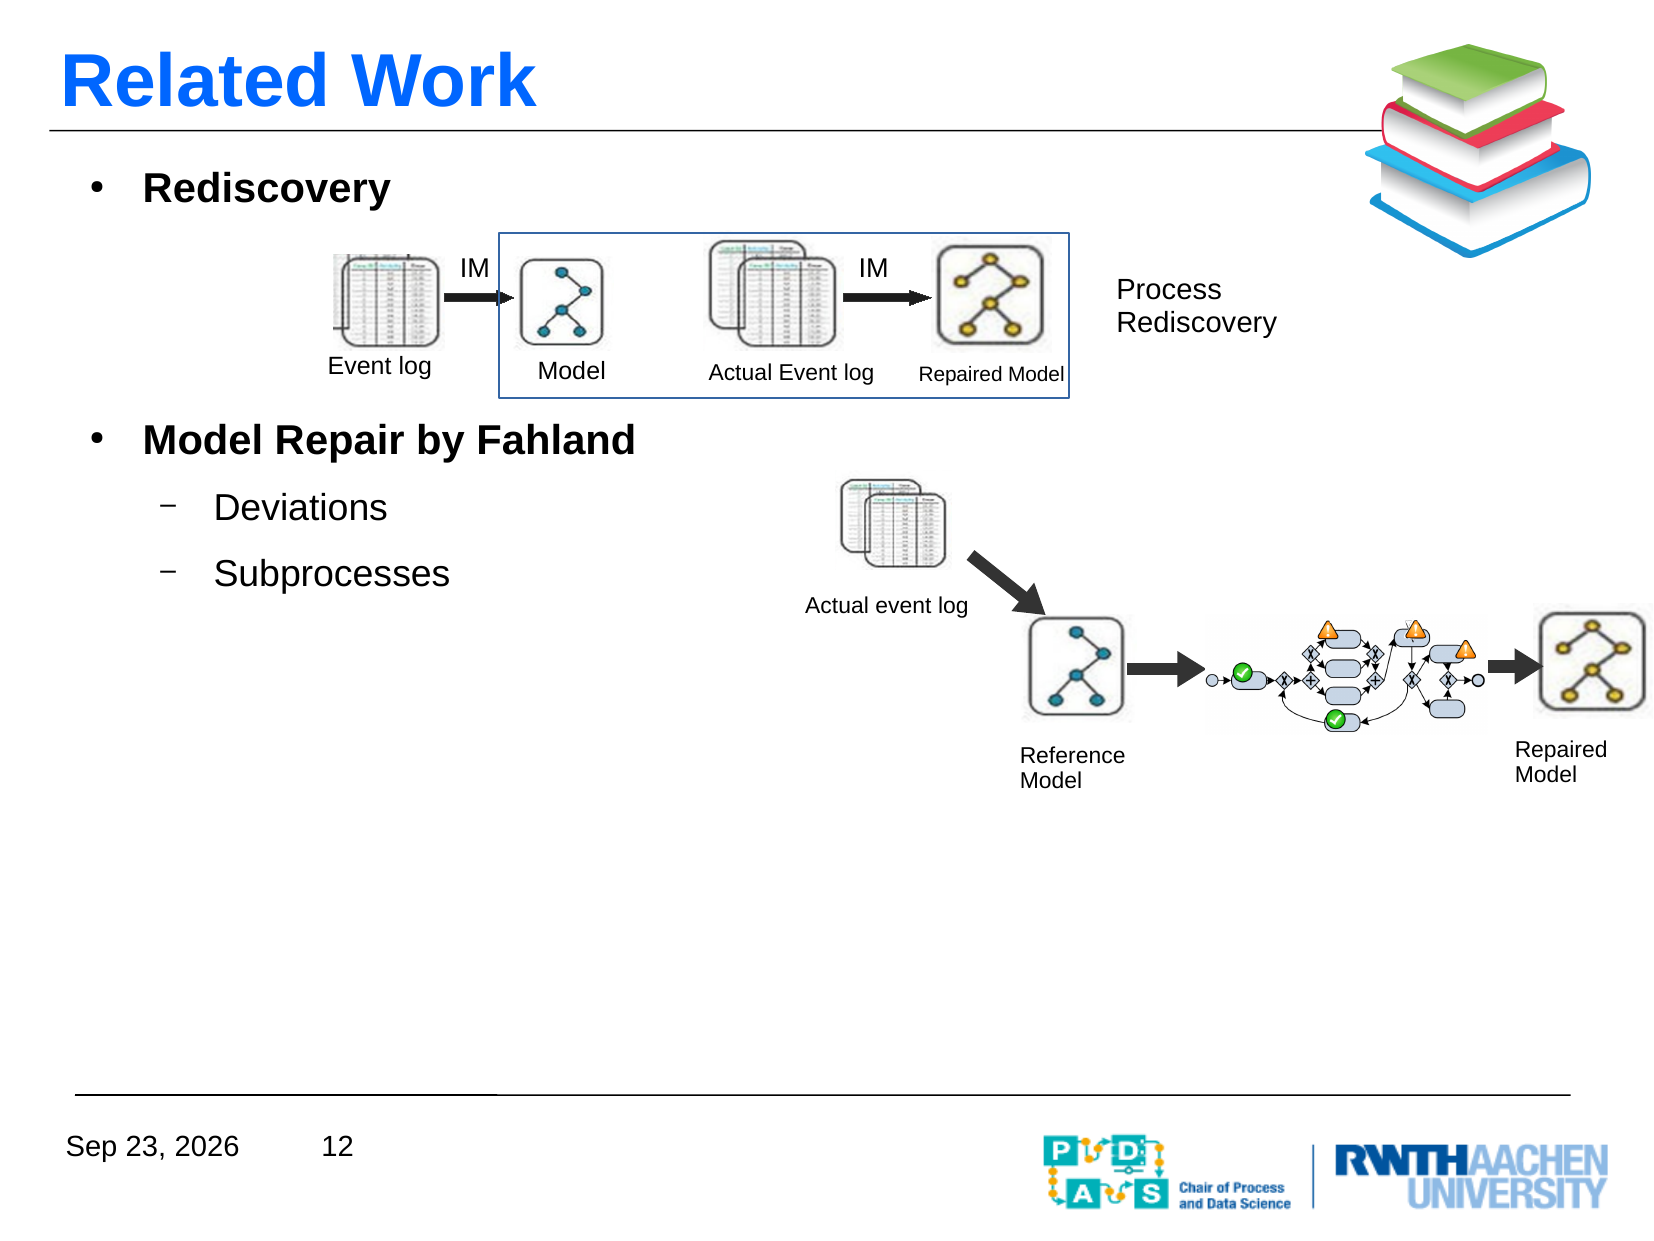

# Related Work
Rediscovery
Model Repair by Fahland
Deviations
Subprocesses
IM
IM
Process
Rediscovery
Event log
Model
Actual Event log
Repaired Model
Actual event log
Repaired Model
Reference Model